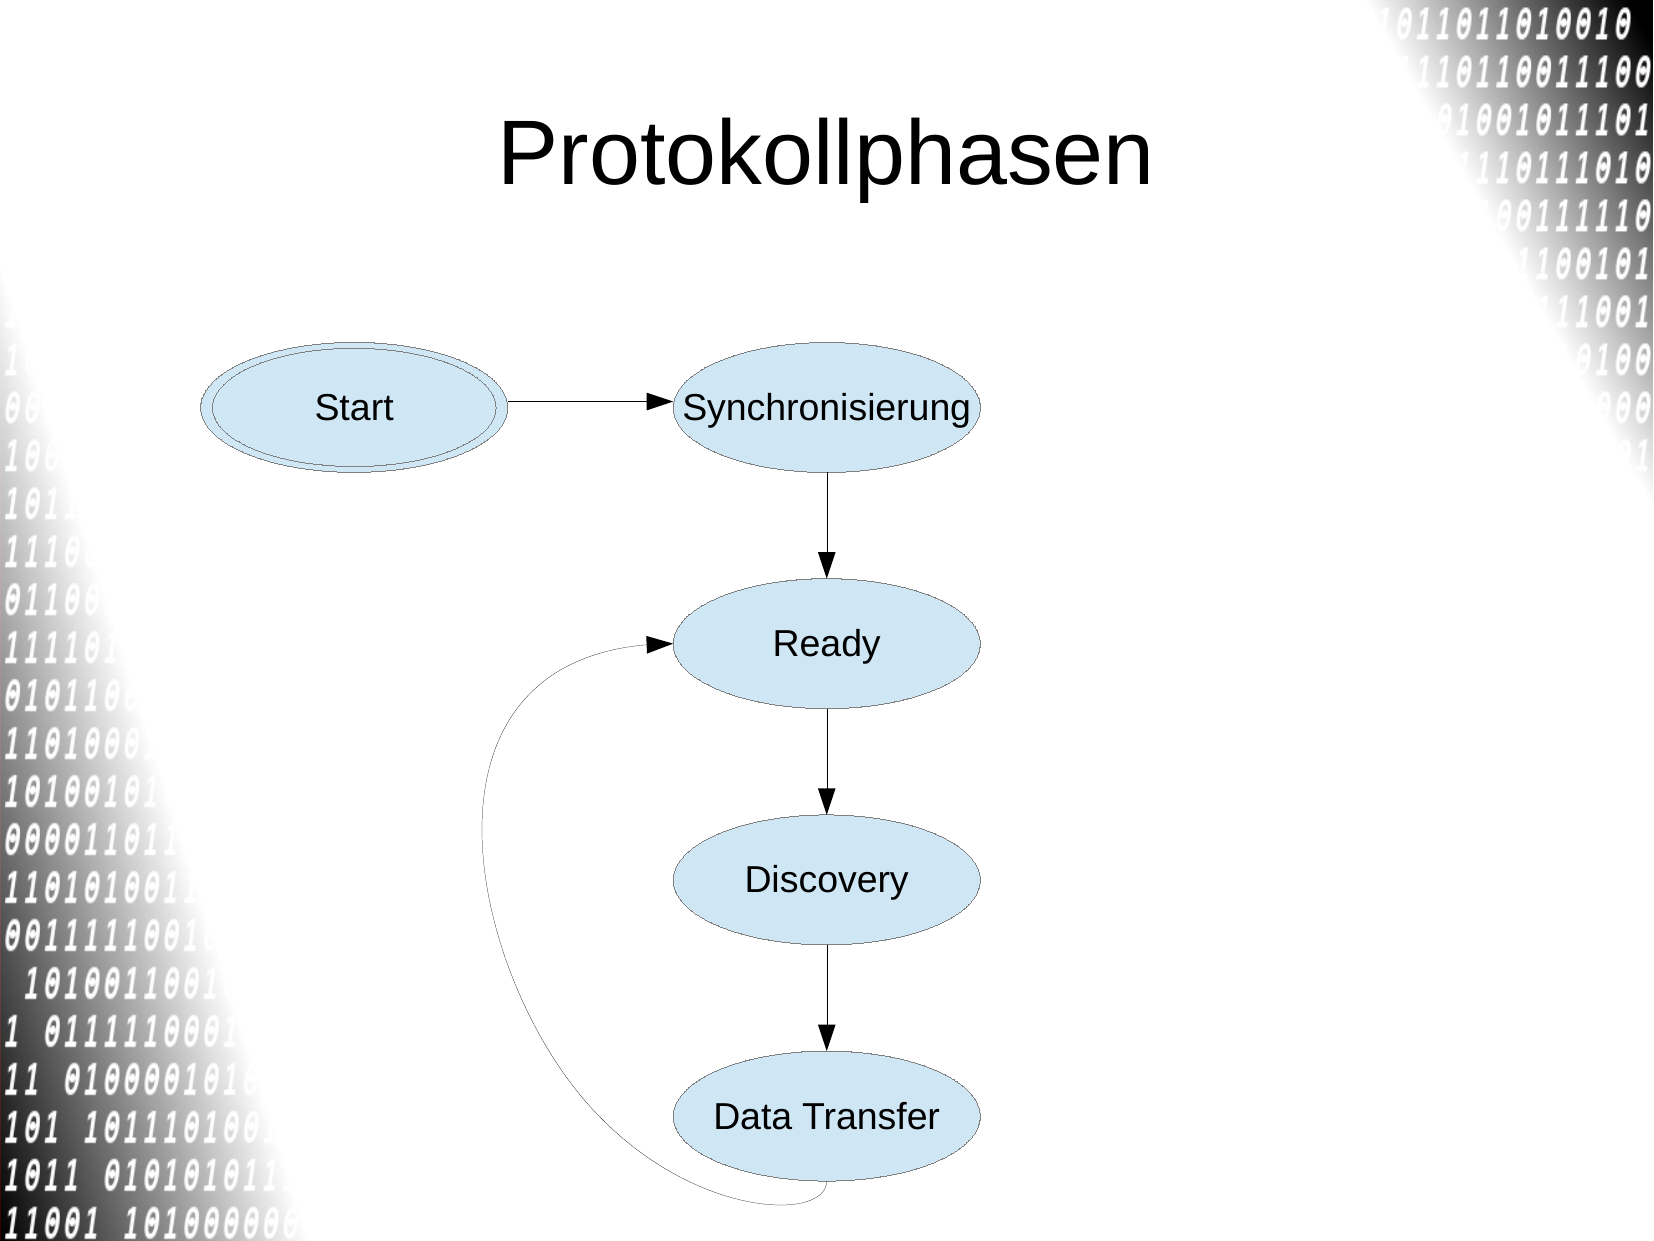

# Protokollphasen
Synchronisierung
Start
Ready
Discovery
Data Transfer